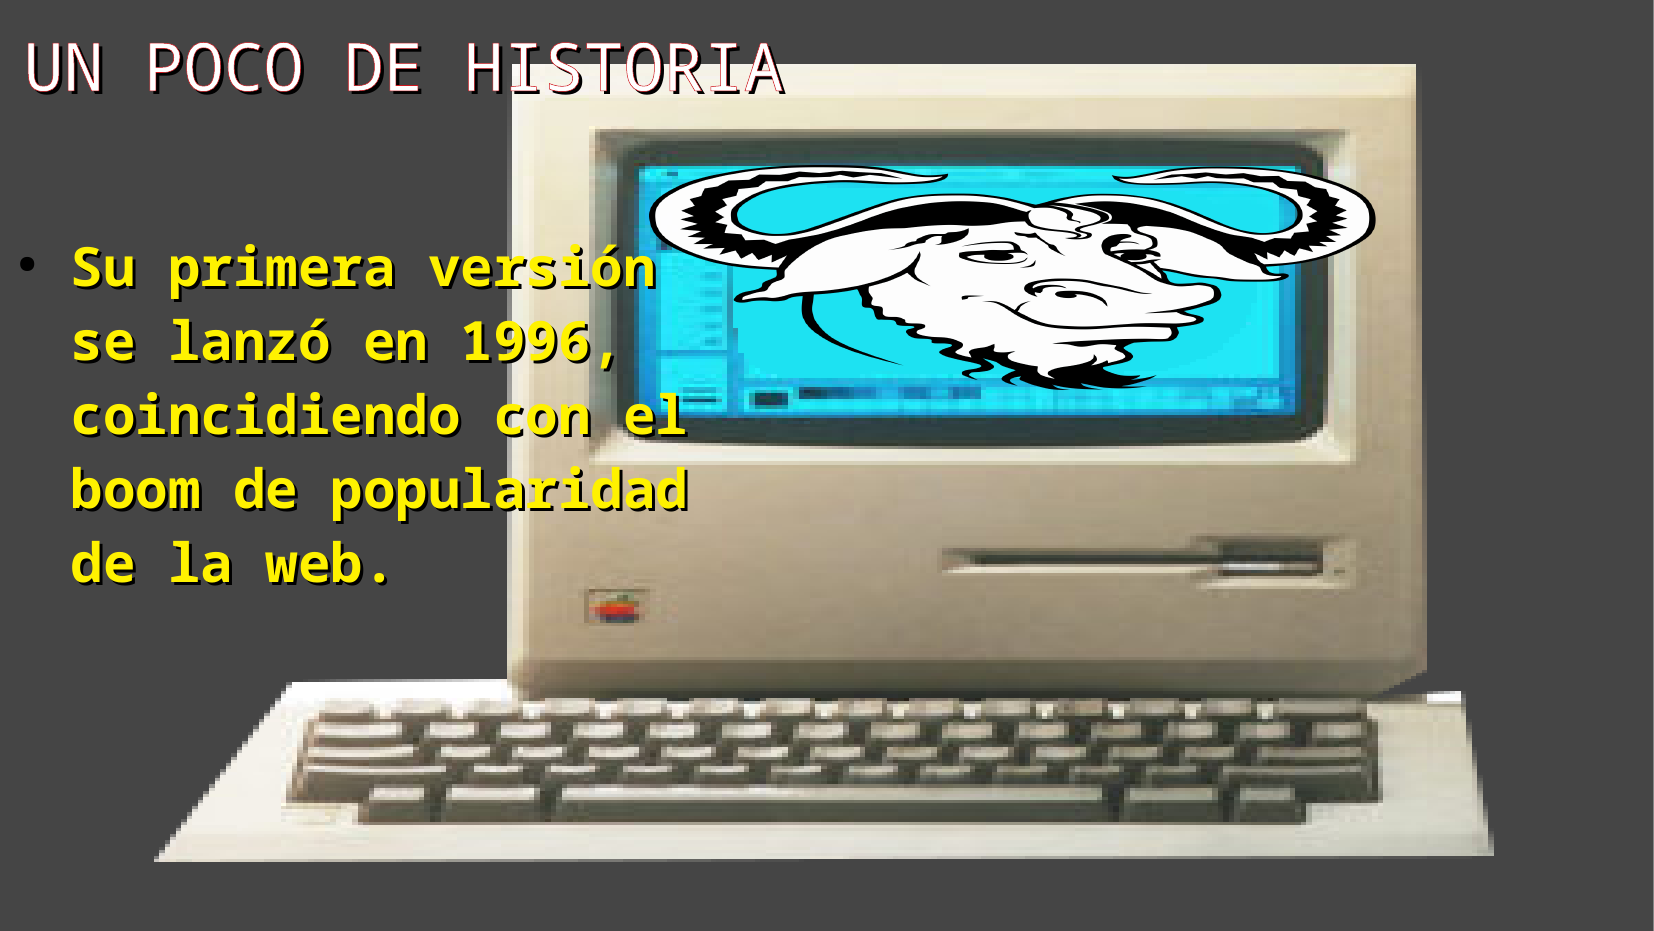

# UN POCO DE HISTORIA
Su primera versión se lanzó en 1996, coincidiendo con el boom de popularidad de la web.